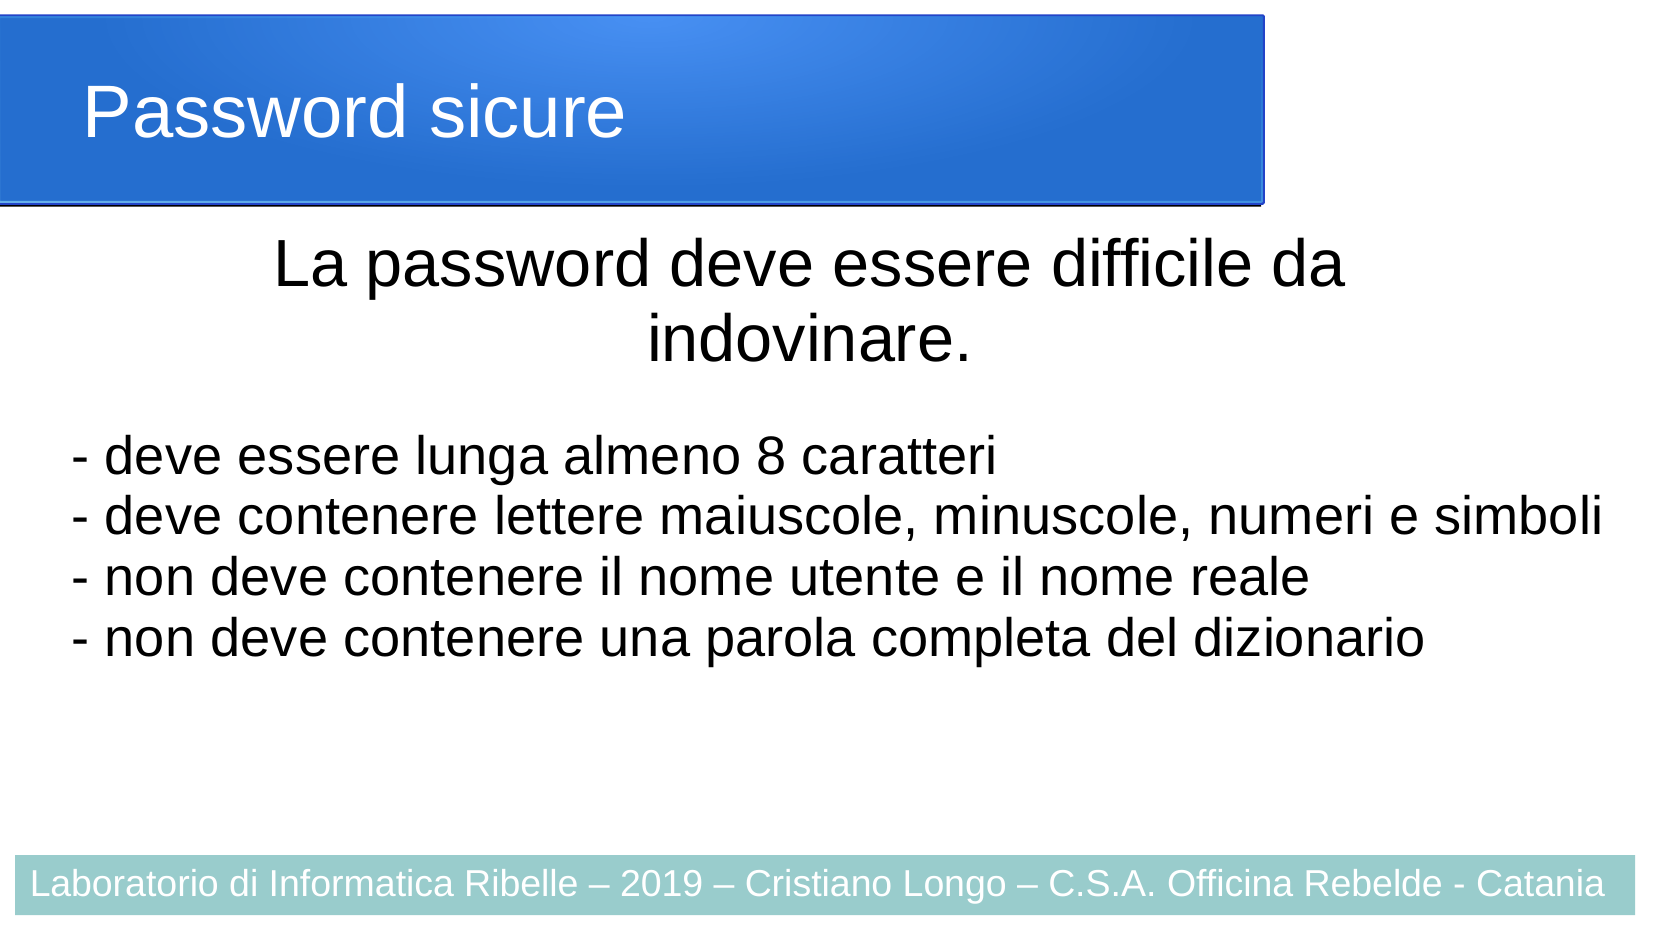

# Password sicure
La password deve essere difficile da indovinare.
- deve essere lunga almeno 8 caratteri
- deve contenere lettere maiuscole, minuscole, numeri e simboli
- non deve contenere il nome utente e il nome reale
- non deve contenere una parola completa del dizionario
Laboratorio di Informatica Ribelle – 2019 – Cristiano Longo – C.S.A. Officina Rebelde - Catania